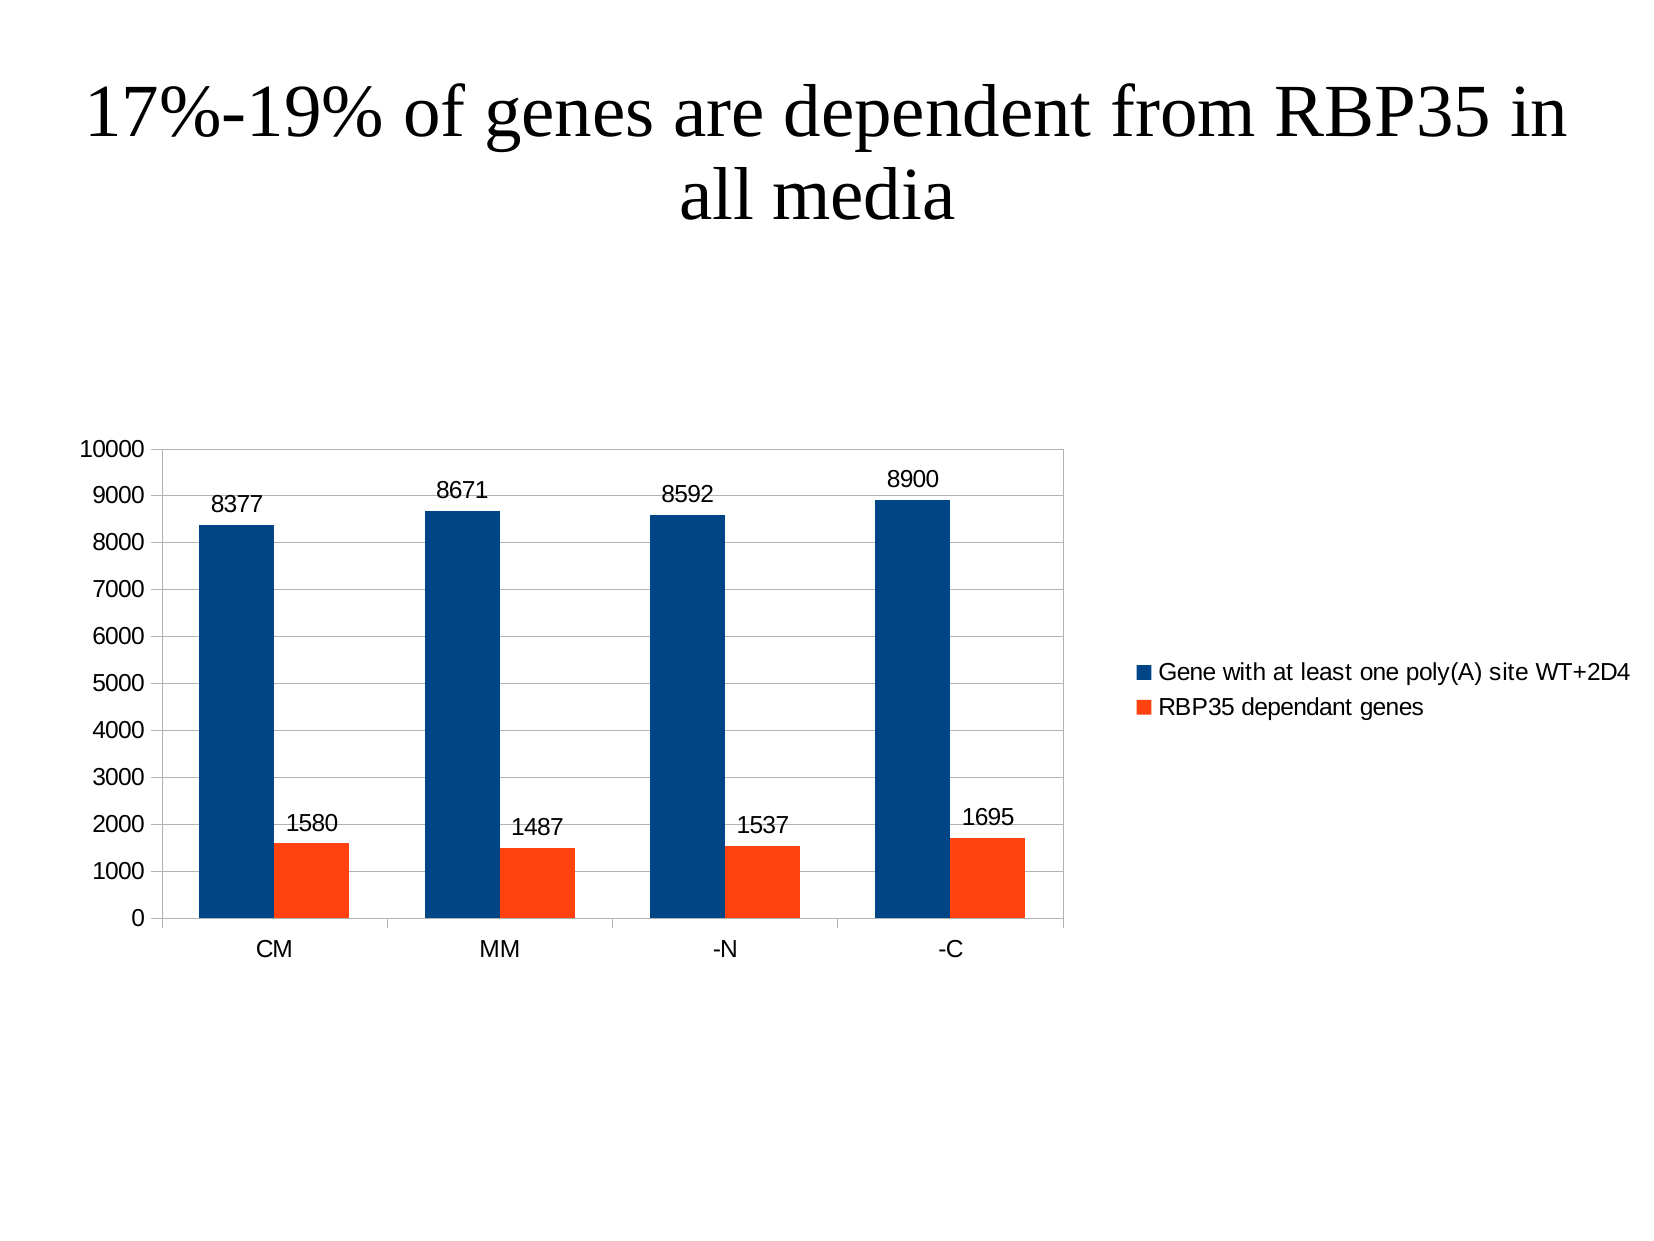

# 17%-19% of genes are dependent from RBP35 in all media